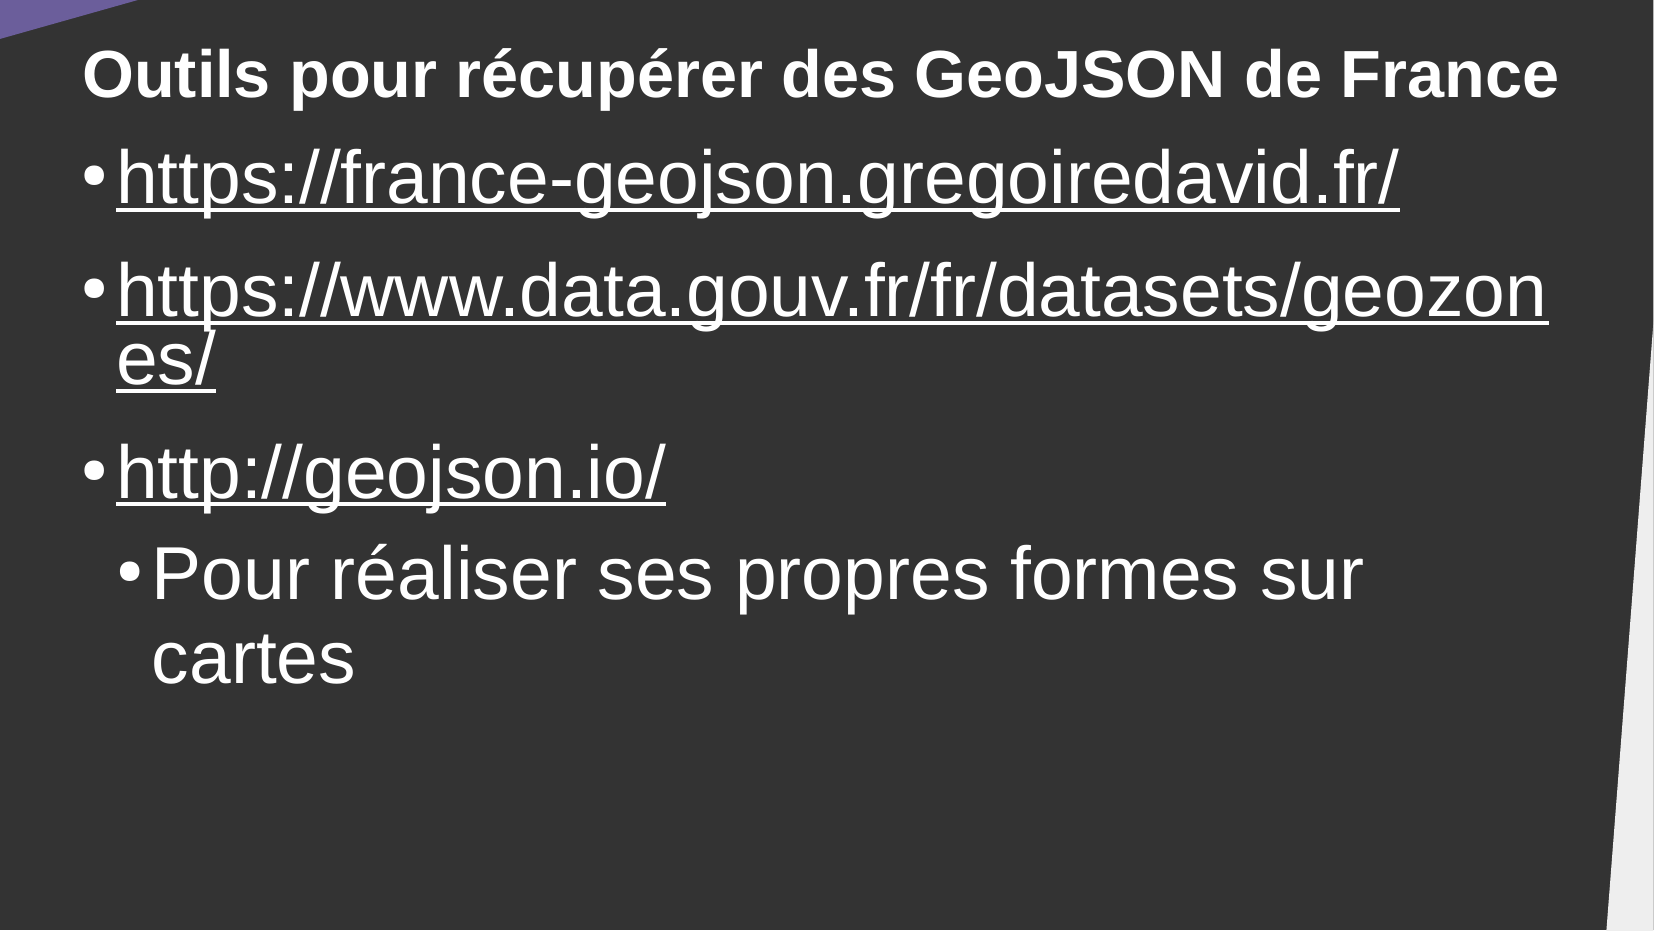

# Outils pour récupérer des GeoJSON de France
https://france-geojson.gregoiredavid.fr/
https://www.data.gouv.fr/fr/datasets/geozones/
http://geojson.io/
Pour réaliser ses propres formes sur cartes